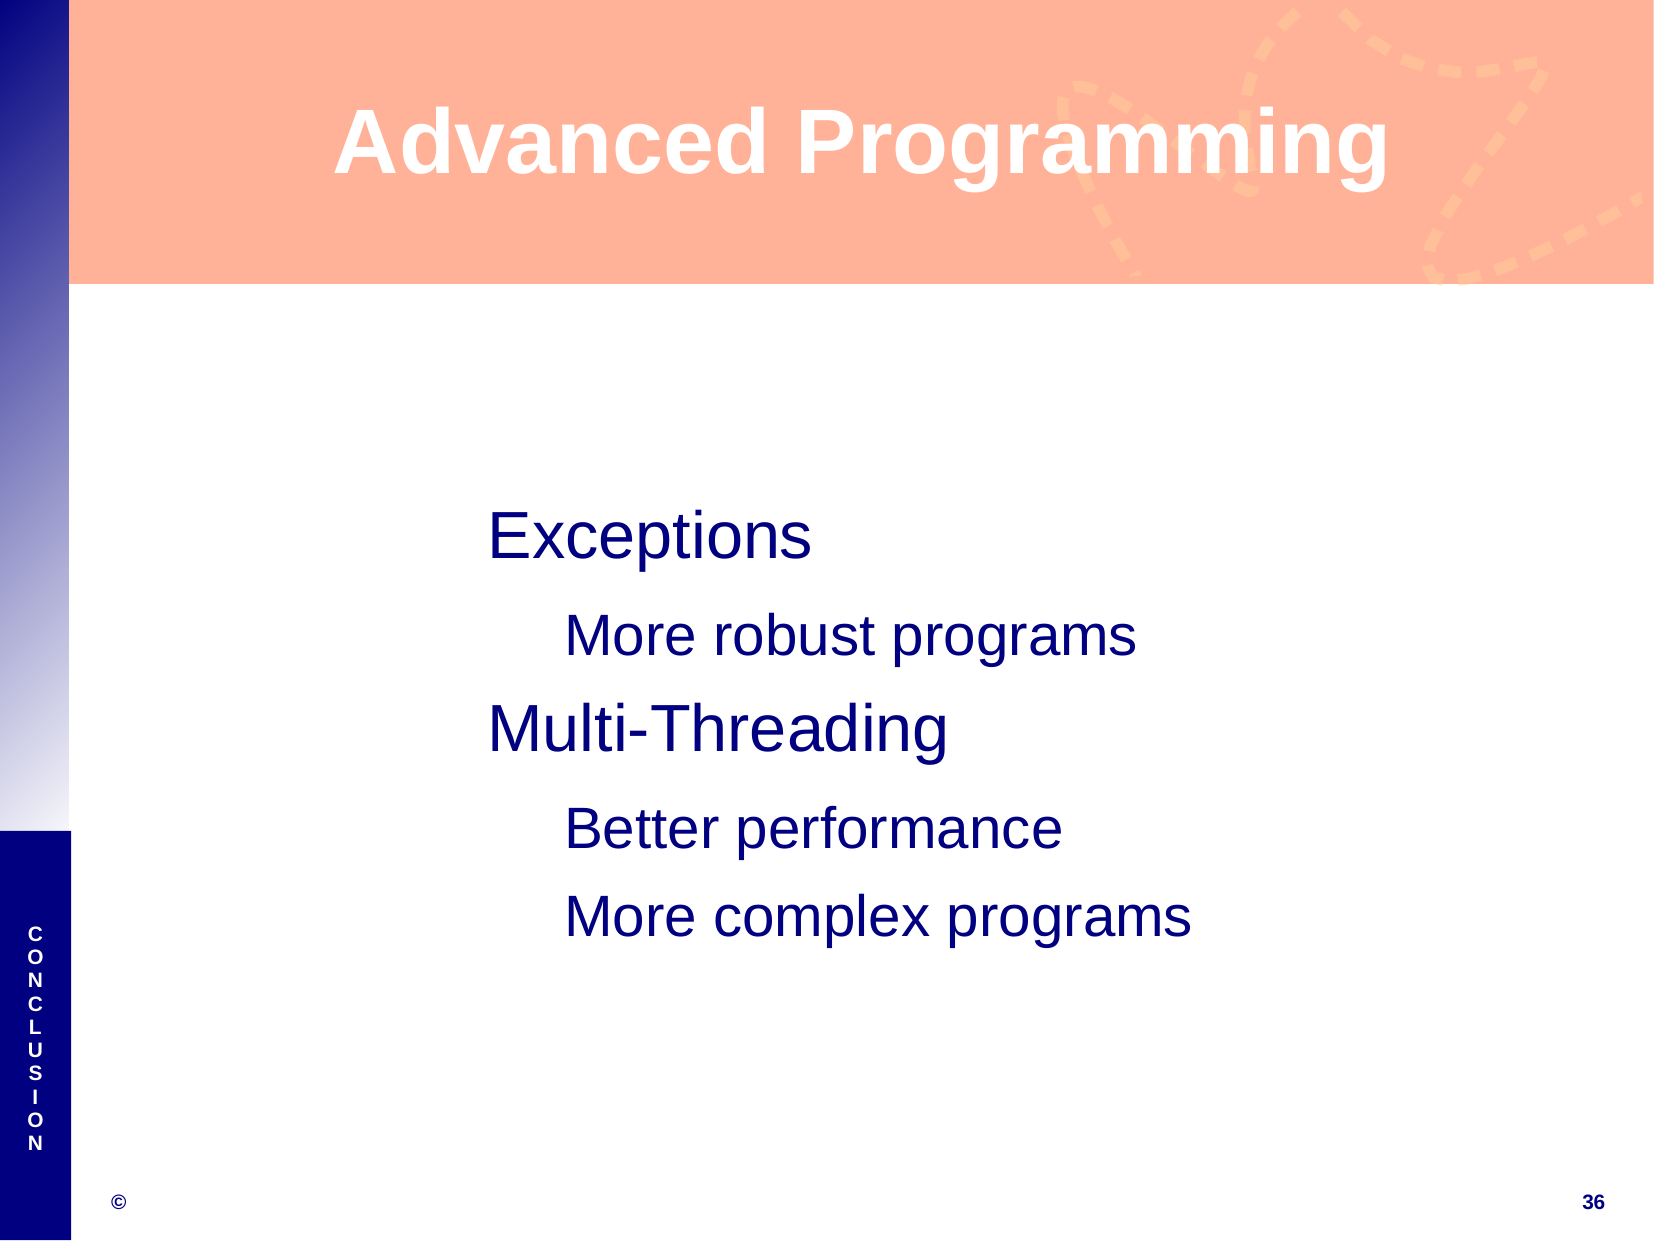

Advanced Programming
# Exceptions
More robust programs
Multi-Threading
Better performance
More complex programs
C
O
N
C
L
U
S
I
O
N